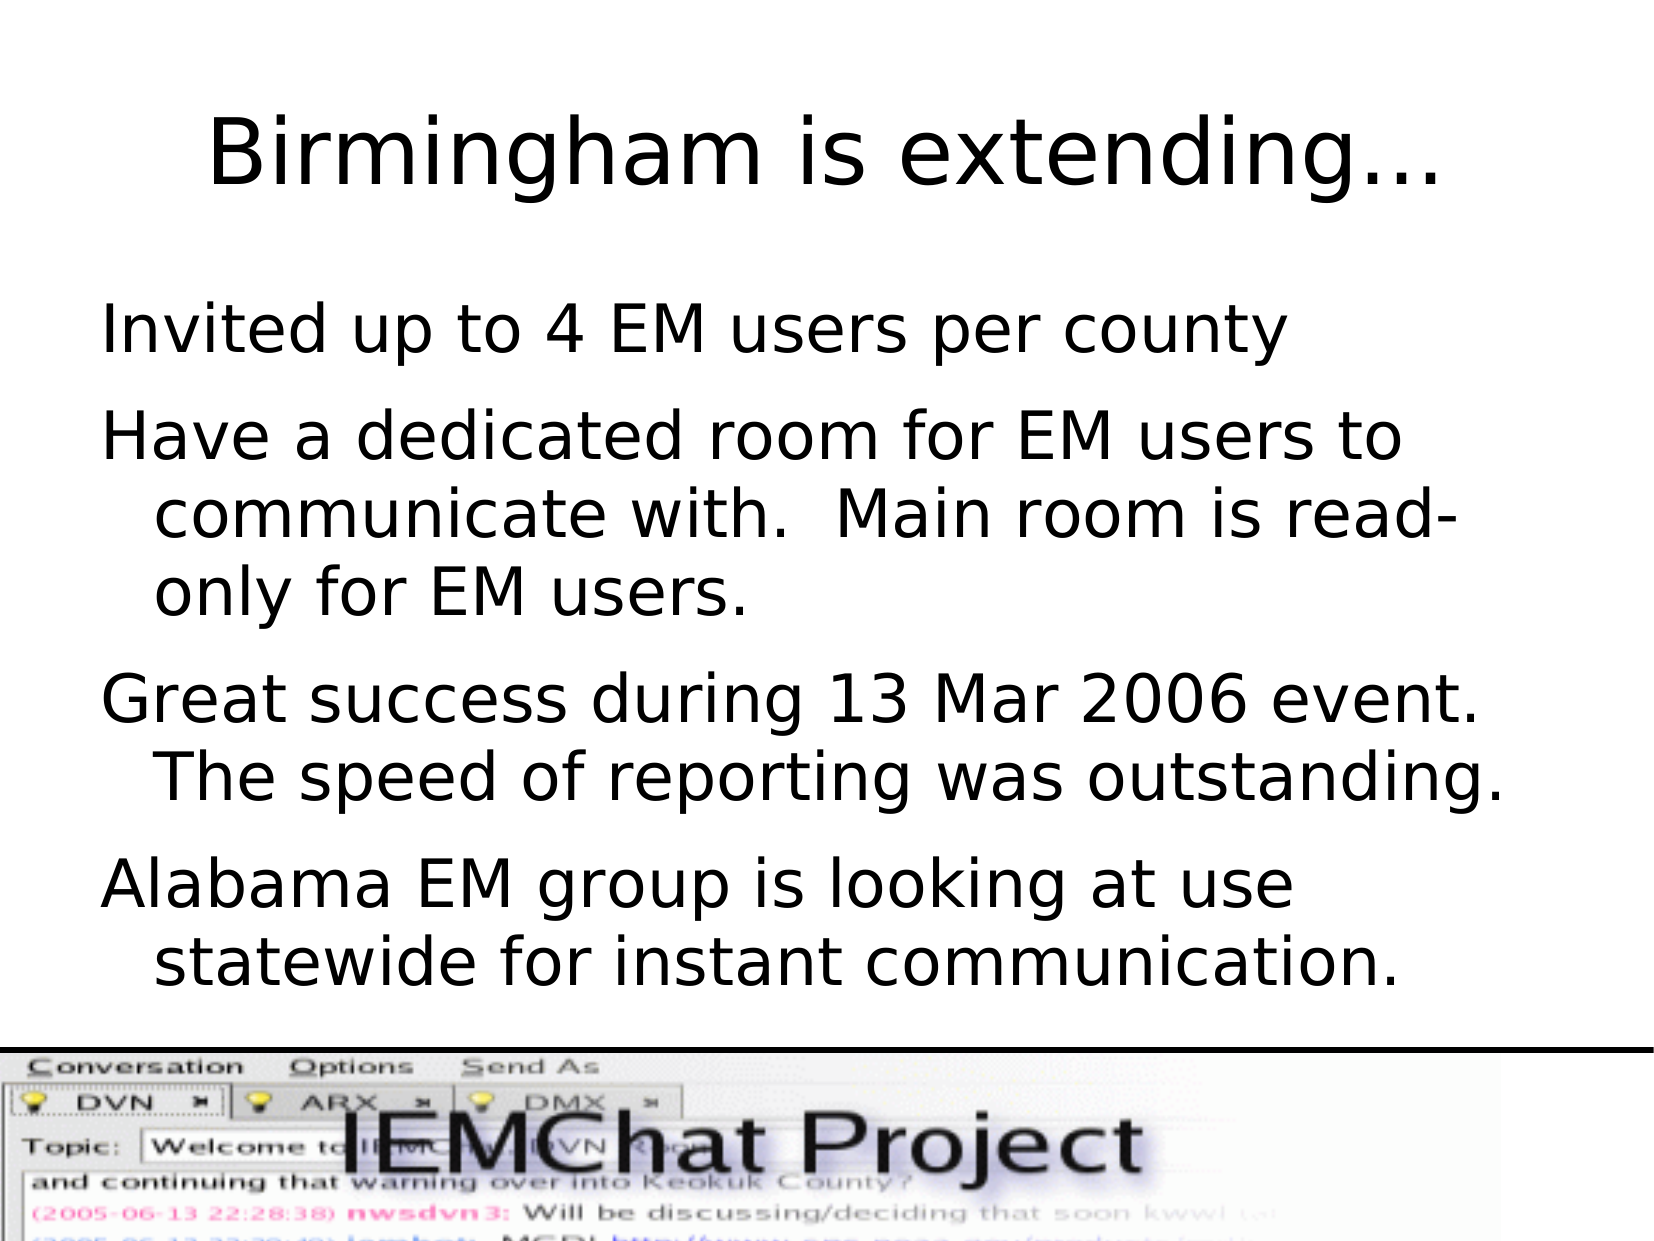

# Birmingham is extending...
Invited up to 4 EM users per county
Have a dedicated room for EM users to communicate with. Main room is read-only for EM users.
Great success during 13 Mar 2006 event. The speed of reporting was outstanding.
Alabama EM group is looking at use statewide for instant communication.